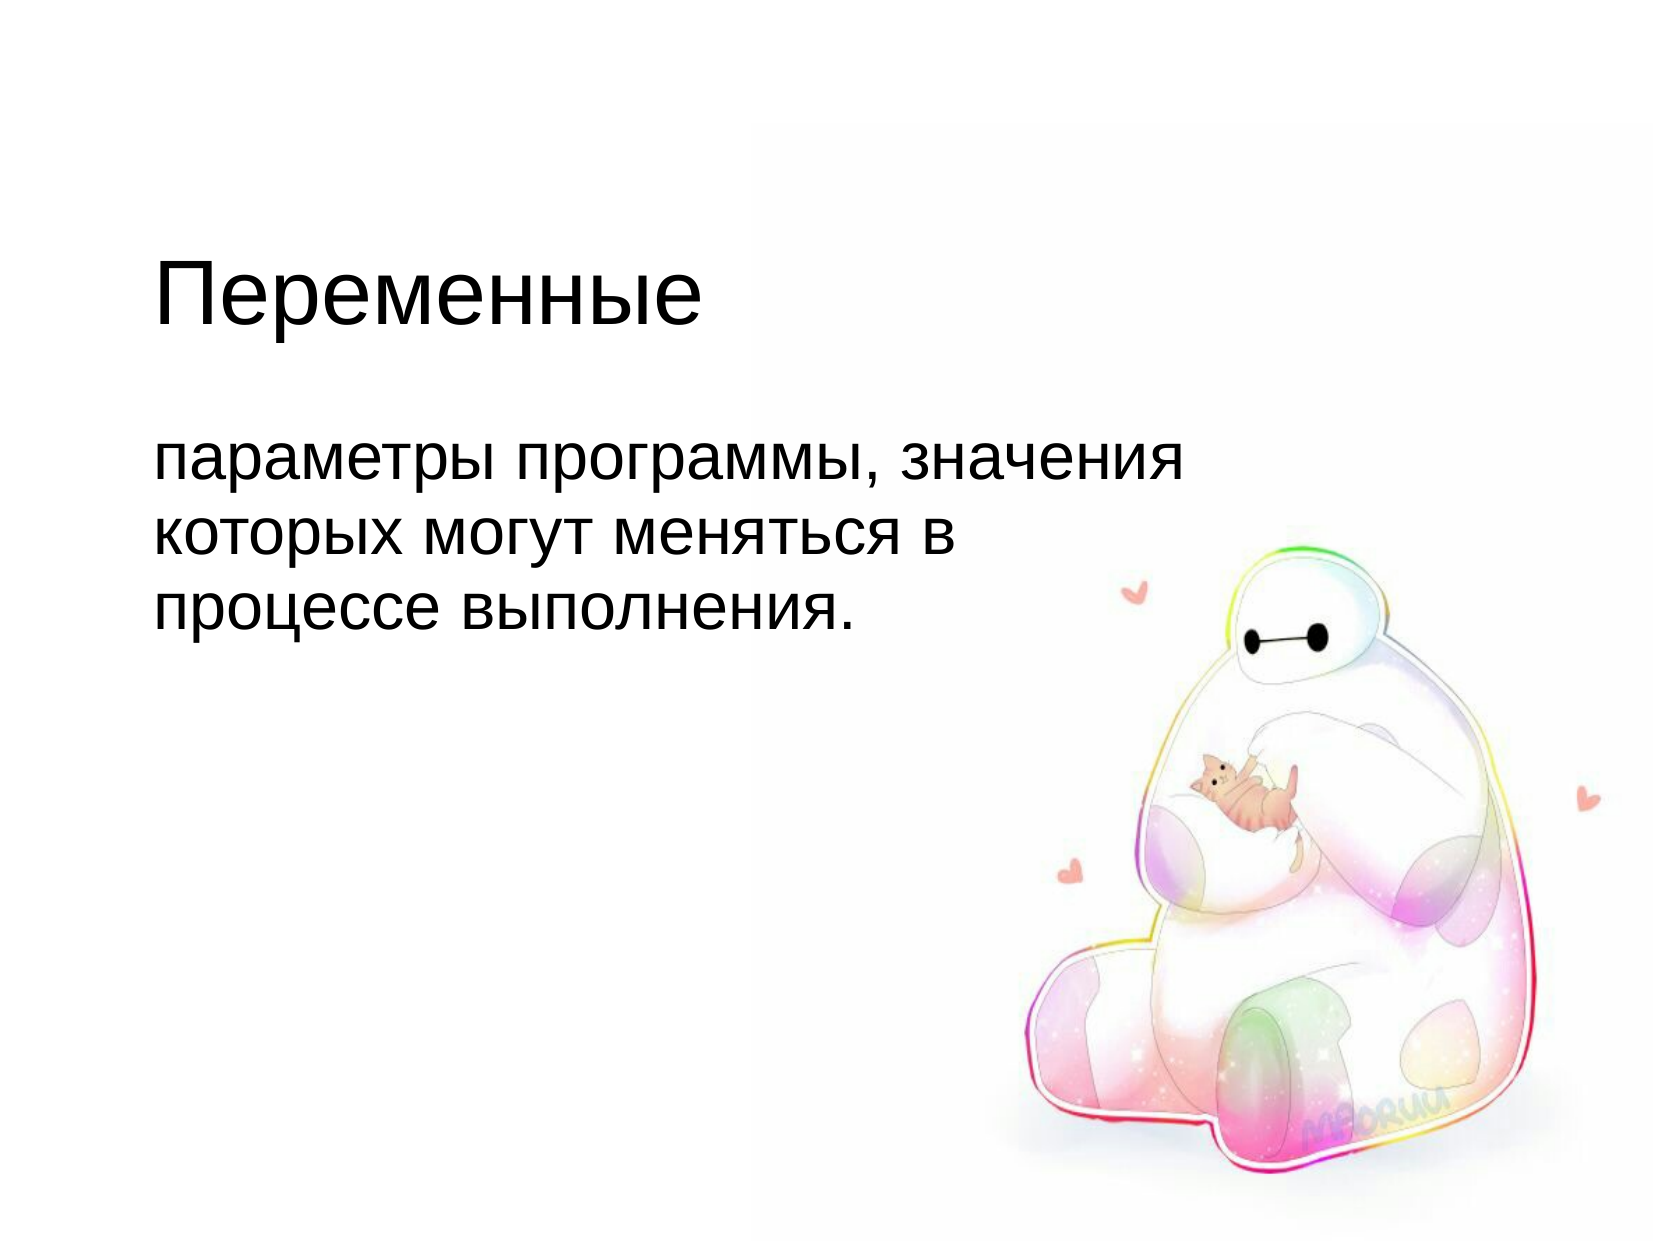

# Переменные
параметры программы, значения которых могут меняться в процессе выполнения.